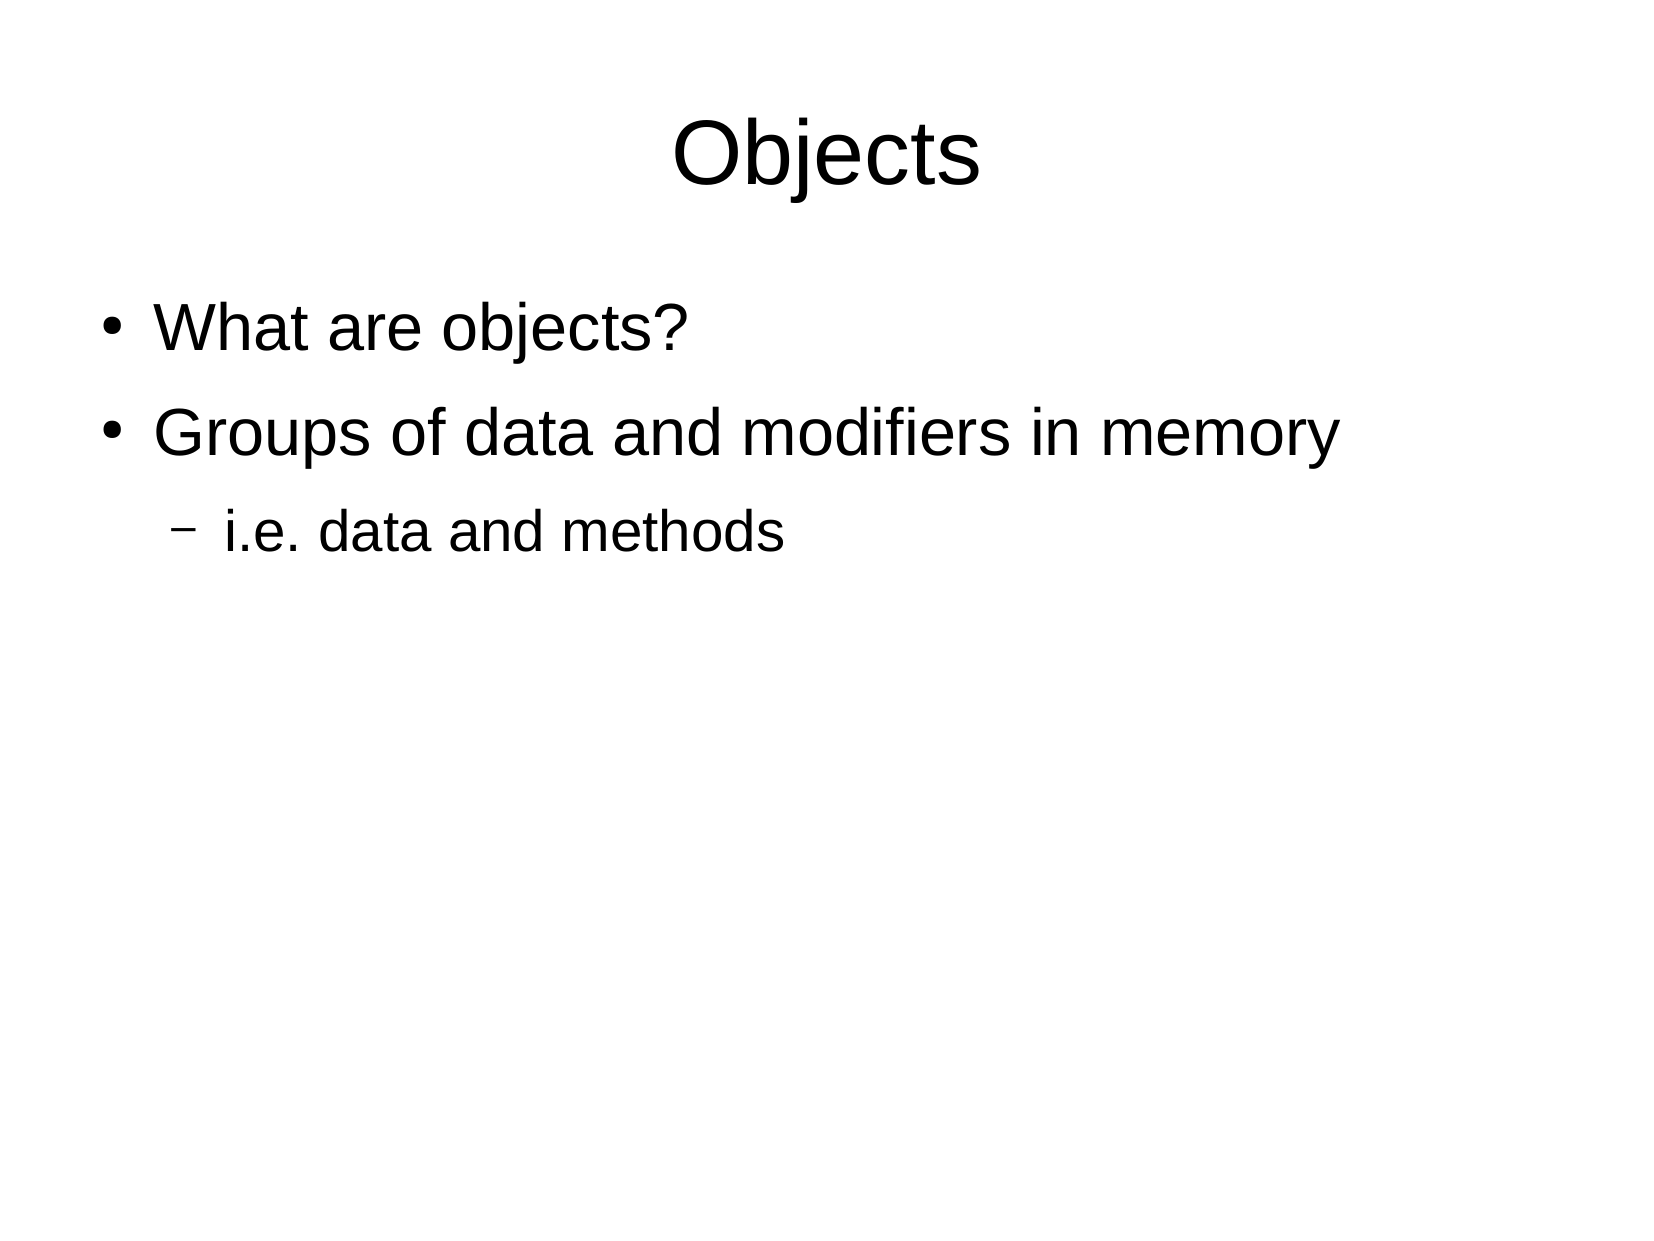

# Objects
What are objects?
Groups of data and modifiers in memory
i.e. data and methods